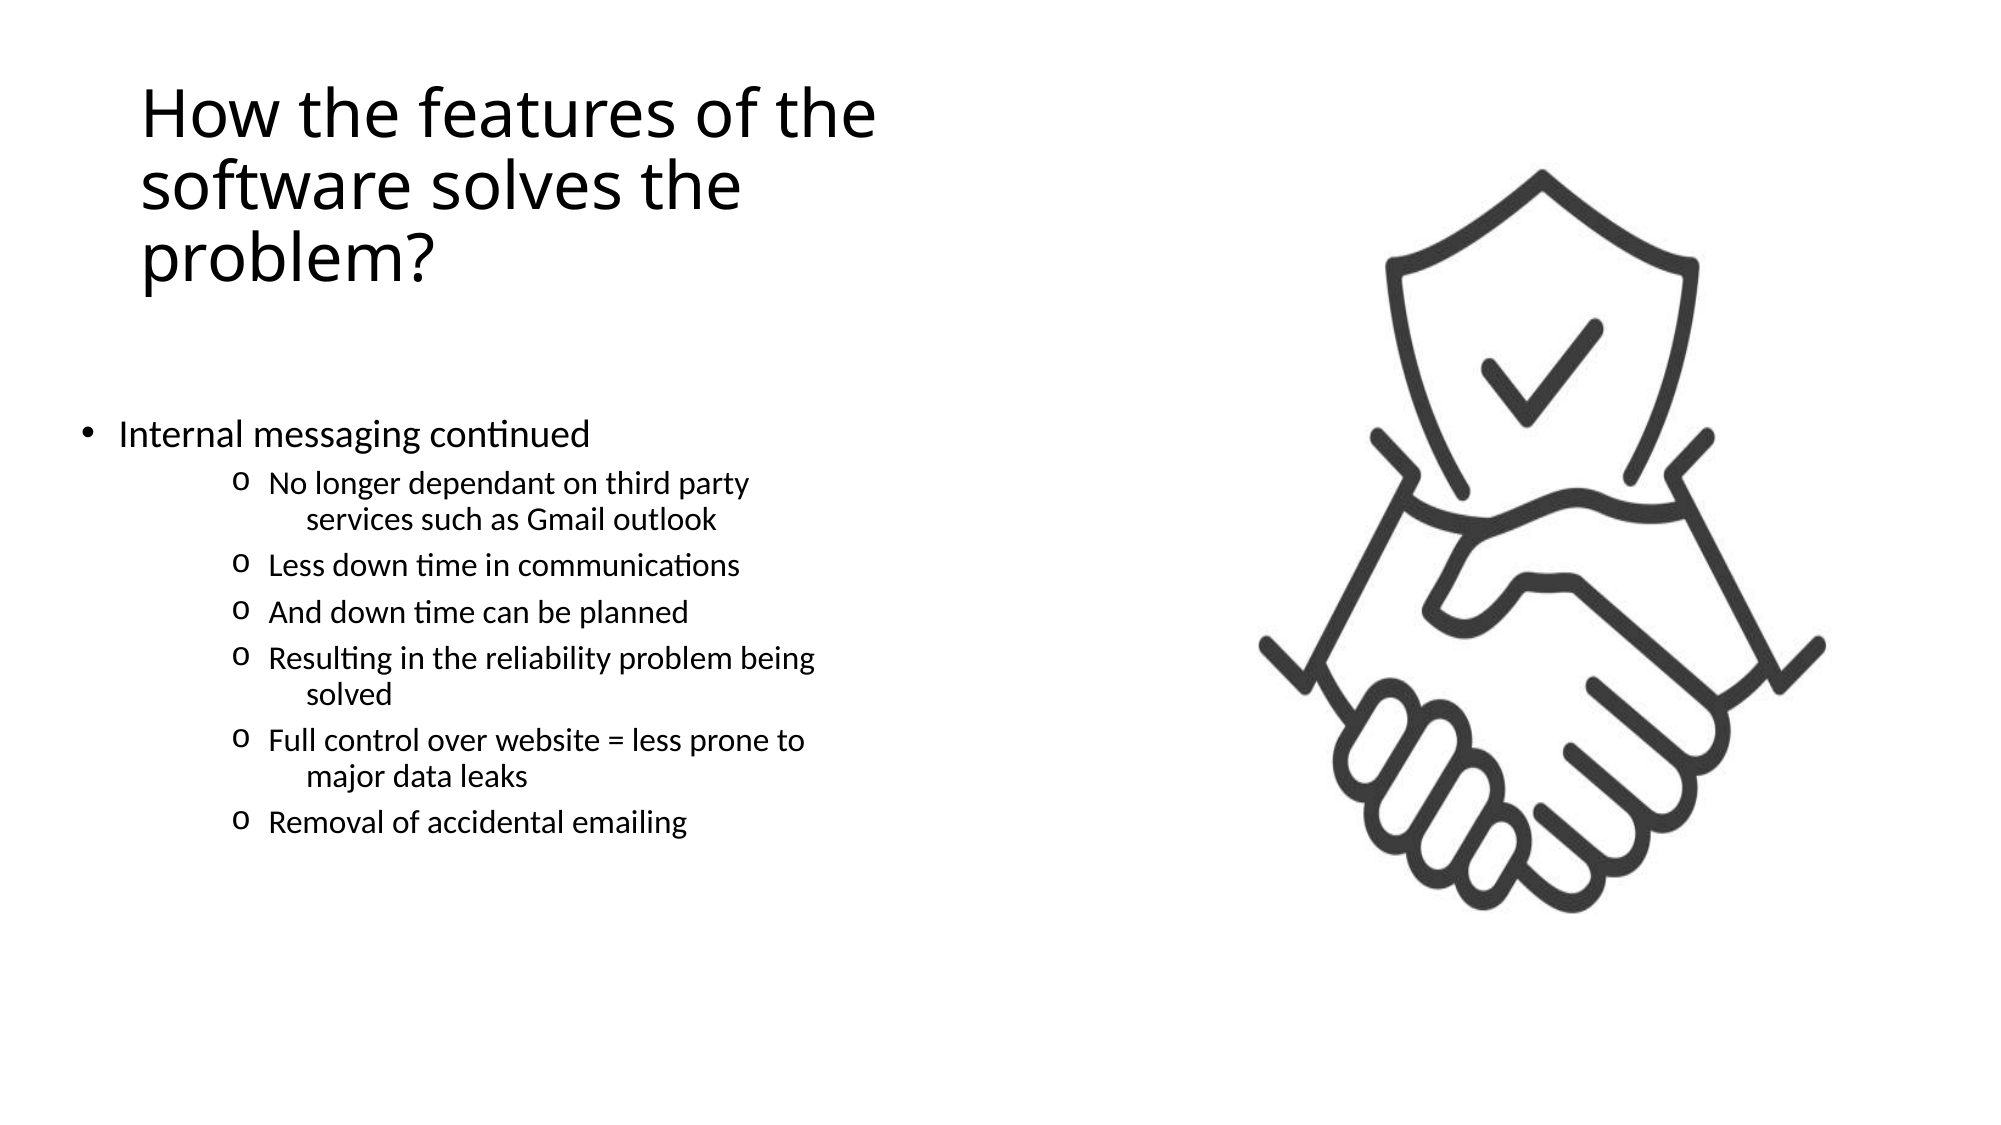

# How the features of the software solves the problem?
Internal messaging continued
No longer dependant on third party services such as Gmail outlook
Less down time in communications
And down time can be planned
Resulting in the reliability problem being solved
Full control over website = less prone to major data leaks
Removal of accidental emailing